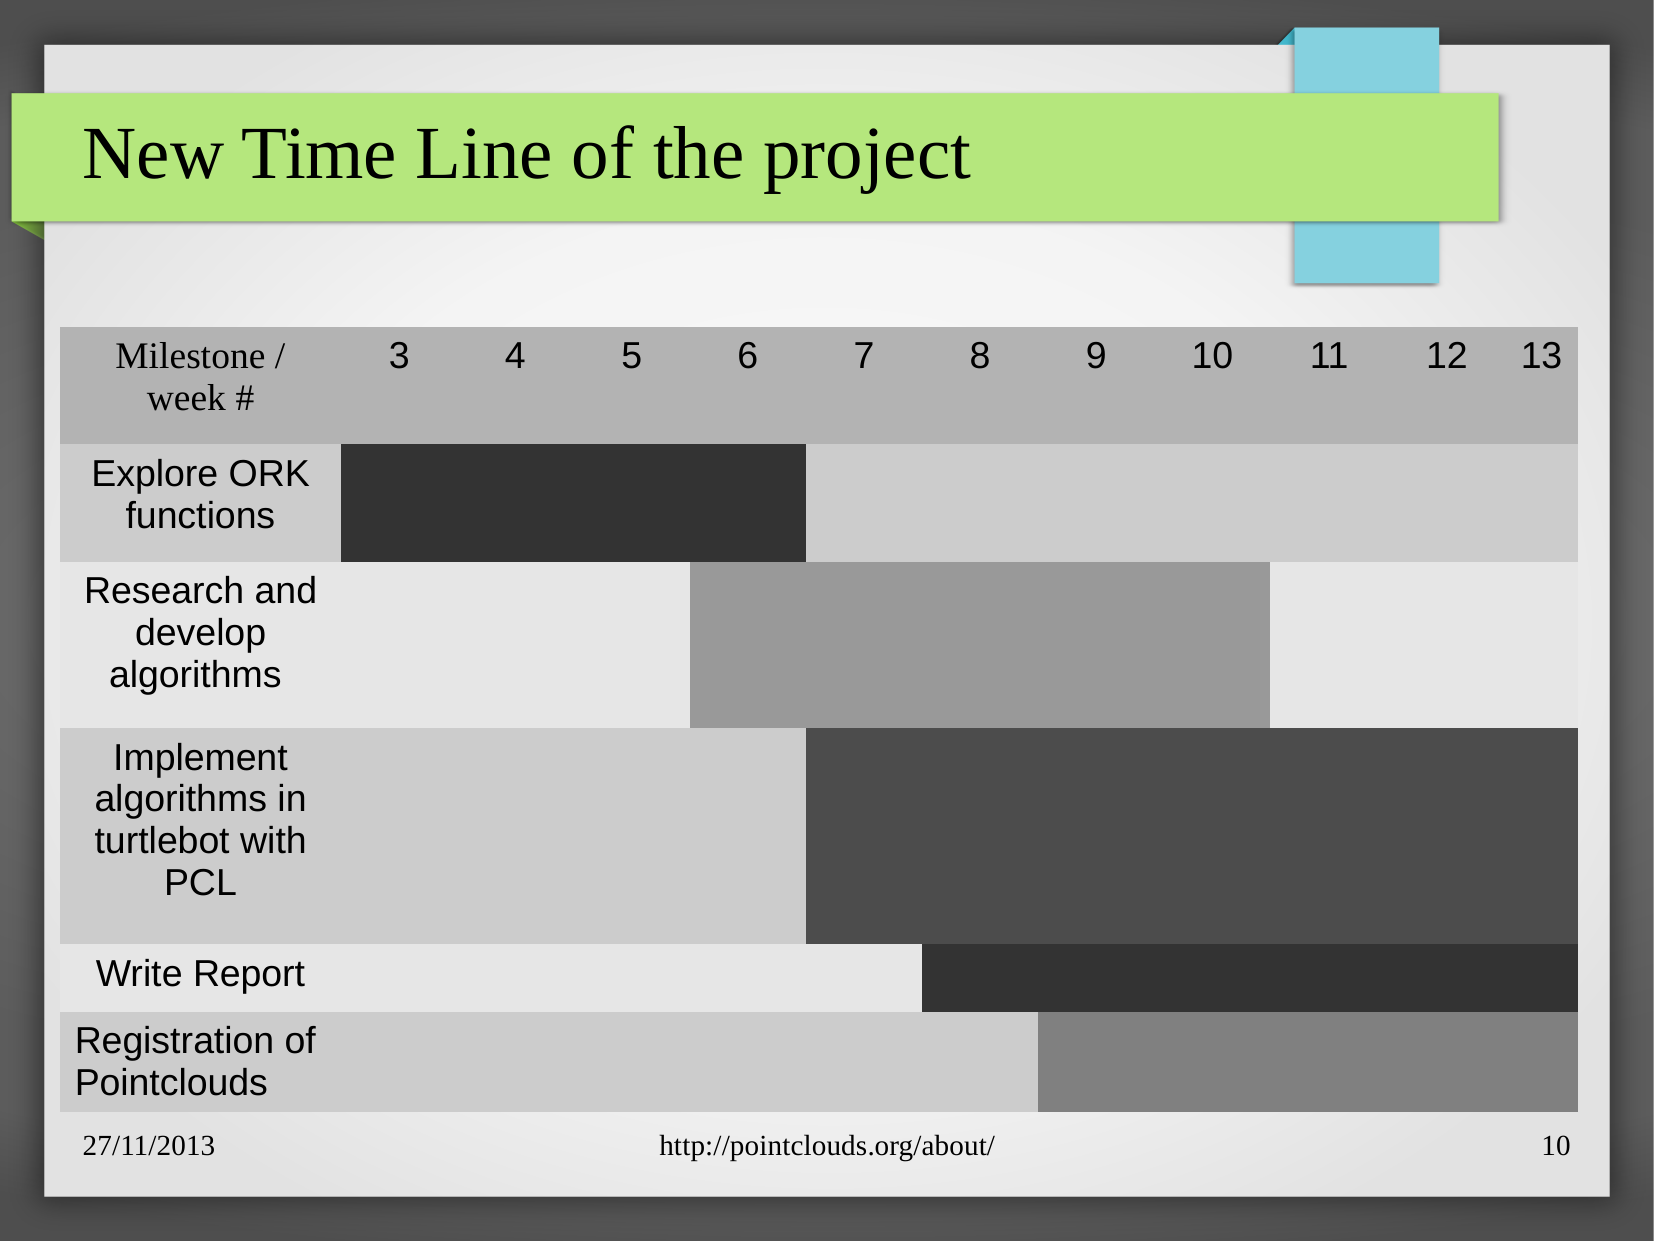

# New Time Line of the project
| Milestone / week # | 3 | 4 | 5 | 6 | 7 | 8 | 9 | 10 | 11 | 12 | 13 |
| --- | --- | --- | --- | --- | --- | --- | --- | --- | --- | --- | --- |
| Explore ORK functions | | | | | | | | | | | |
| Research and develop algorithms | | | | | | | | | | | |
| Implement algorithms in turtlebot with PCL | | | | | | | | | | | |
| Write Report | | | | | | | | | | | |
| Registration of Pointclouds | | | | | | | | | | | |
27/11/2013
http://pointclouds.org/about/
10